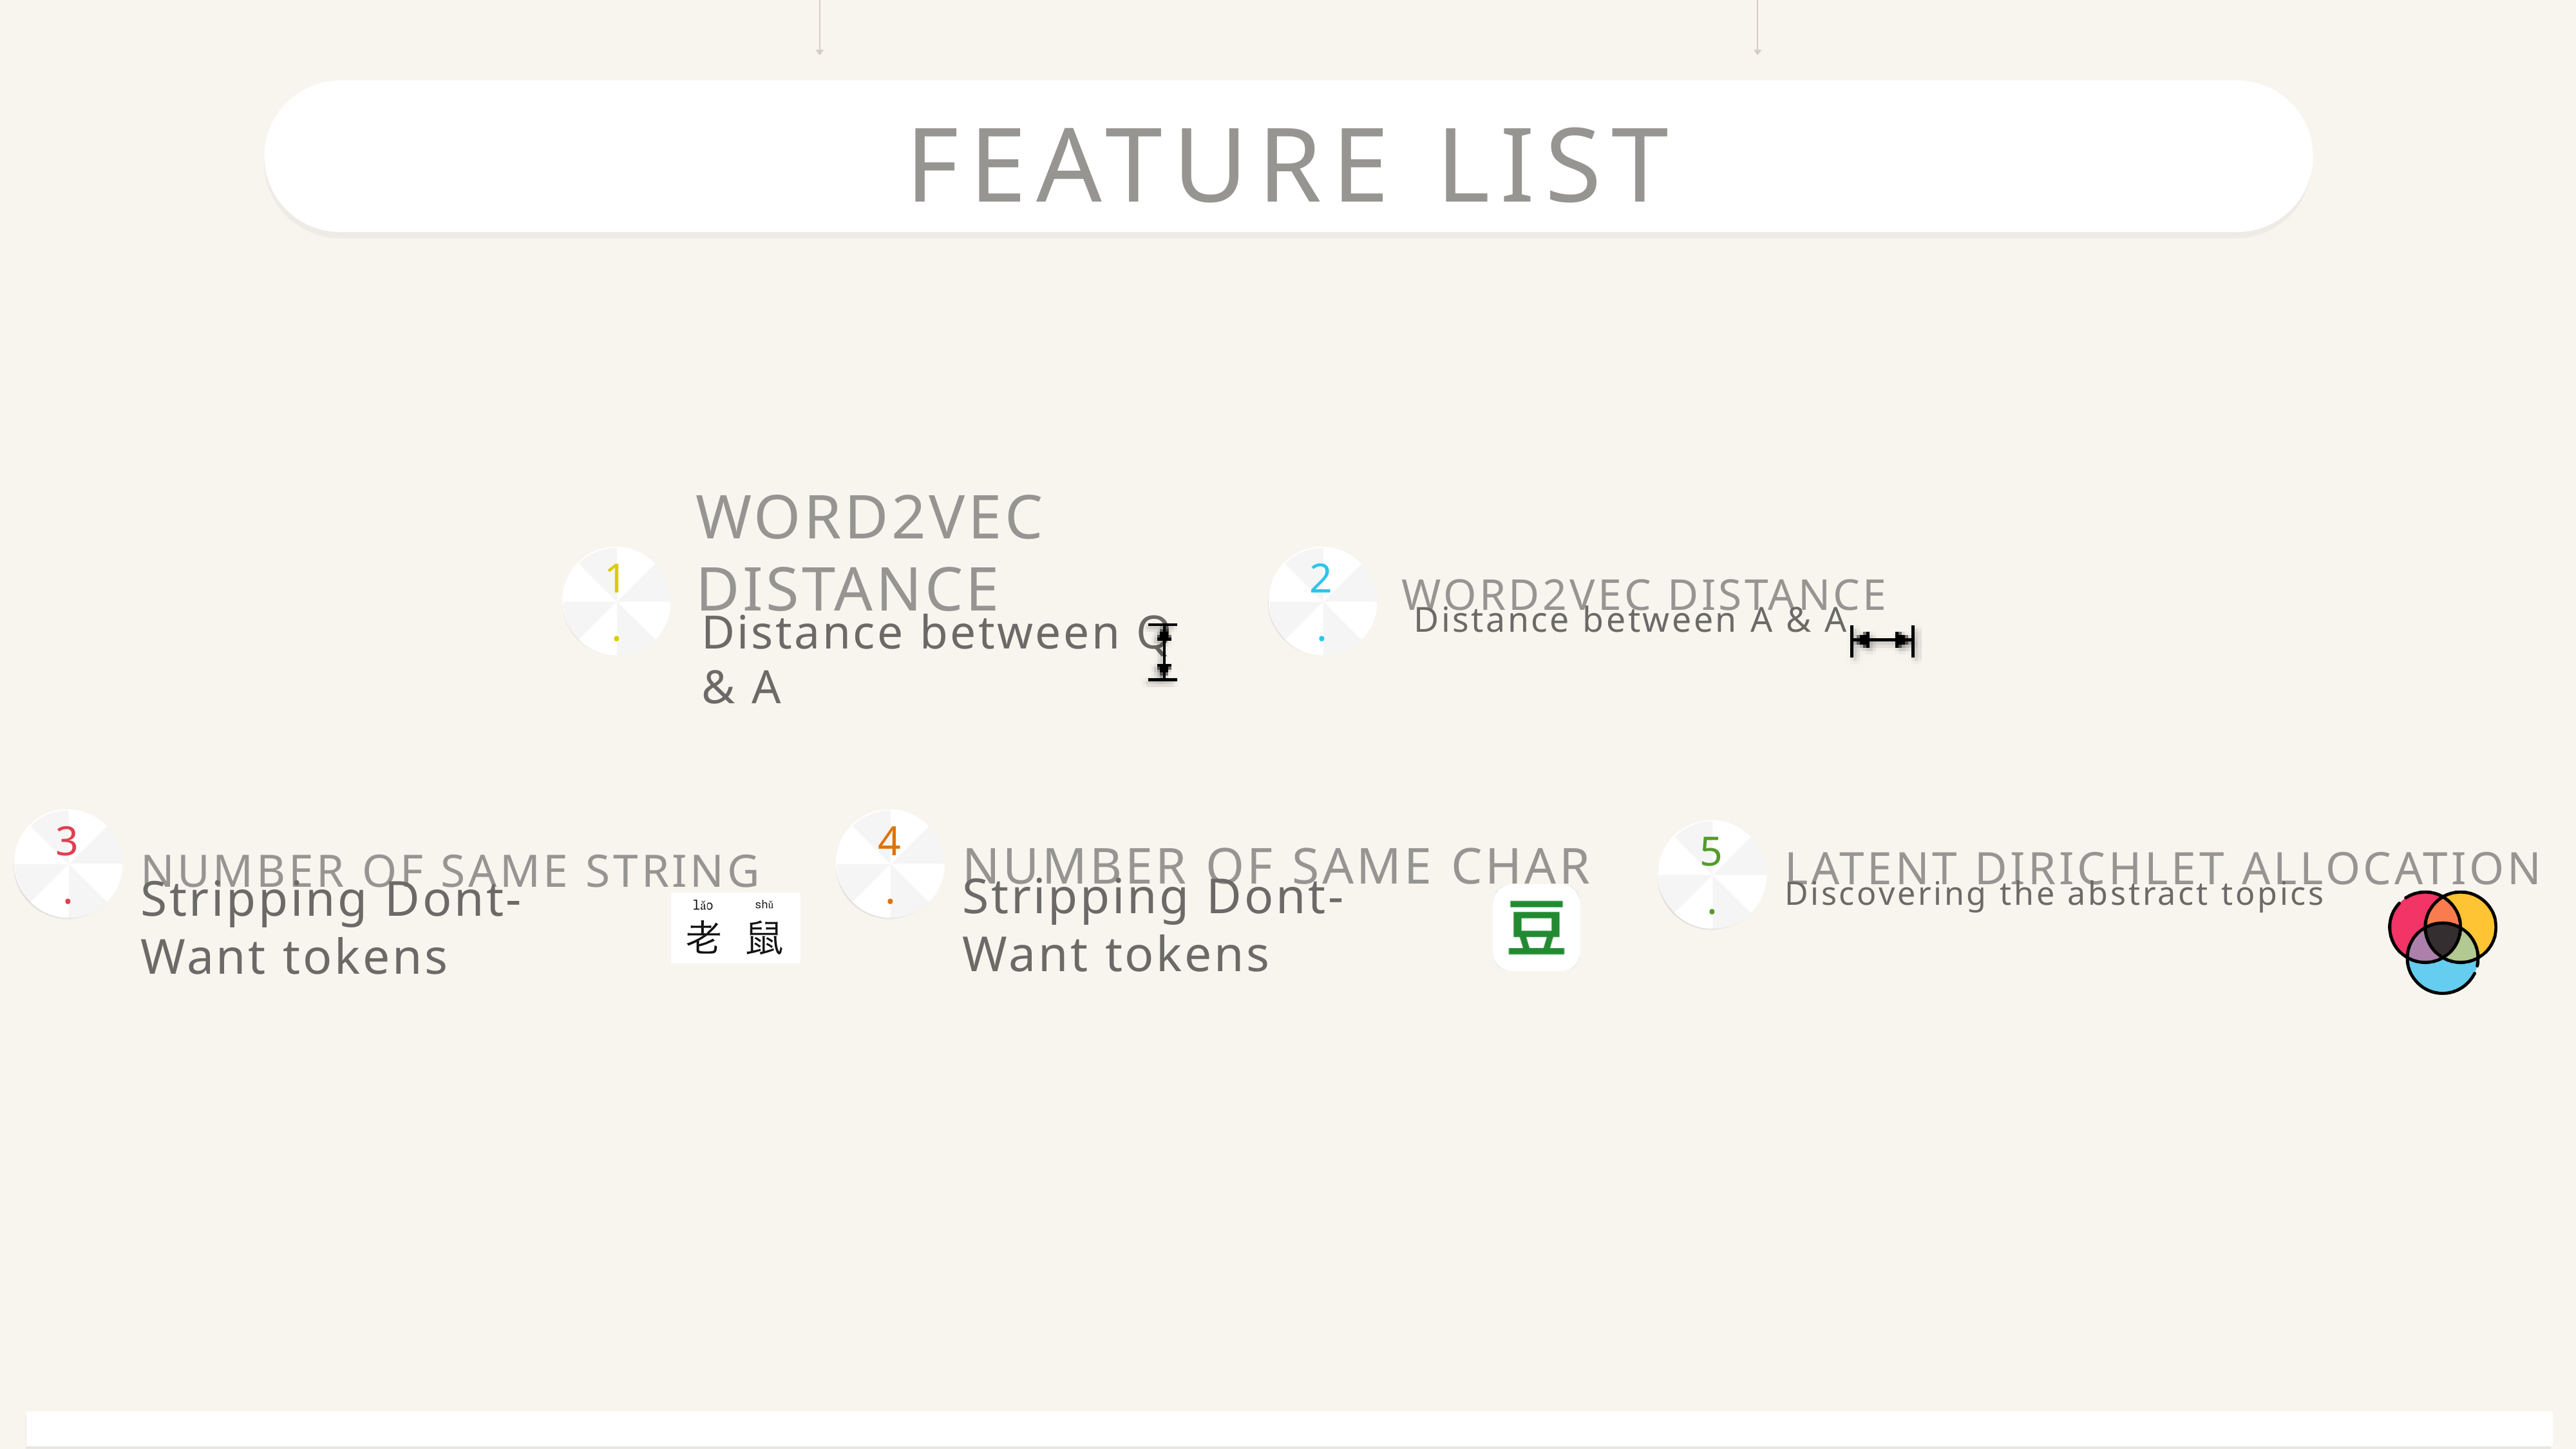

Feature List
# Word2vec Distance
Word2vec Distance
1.
2.
Distance between A & A
Distance between Q & A
number of same Char
Latent Dirichlet Allocation
number of same String
3.
4.
5.
Stripping Dont-Want tokens
Stripping Dont-Want tokens
Discovering the abstract topics